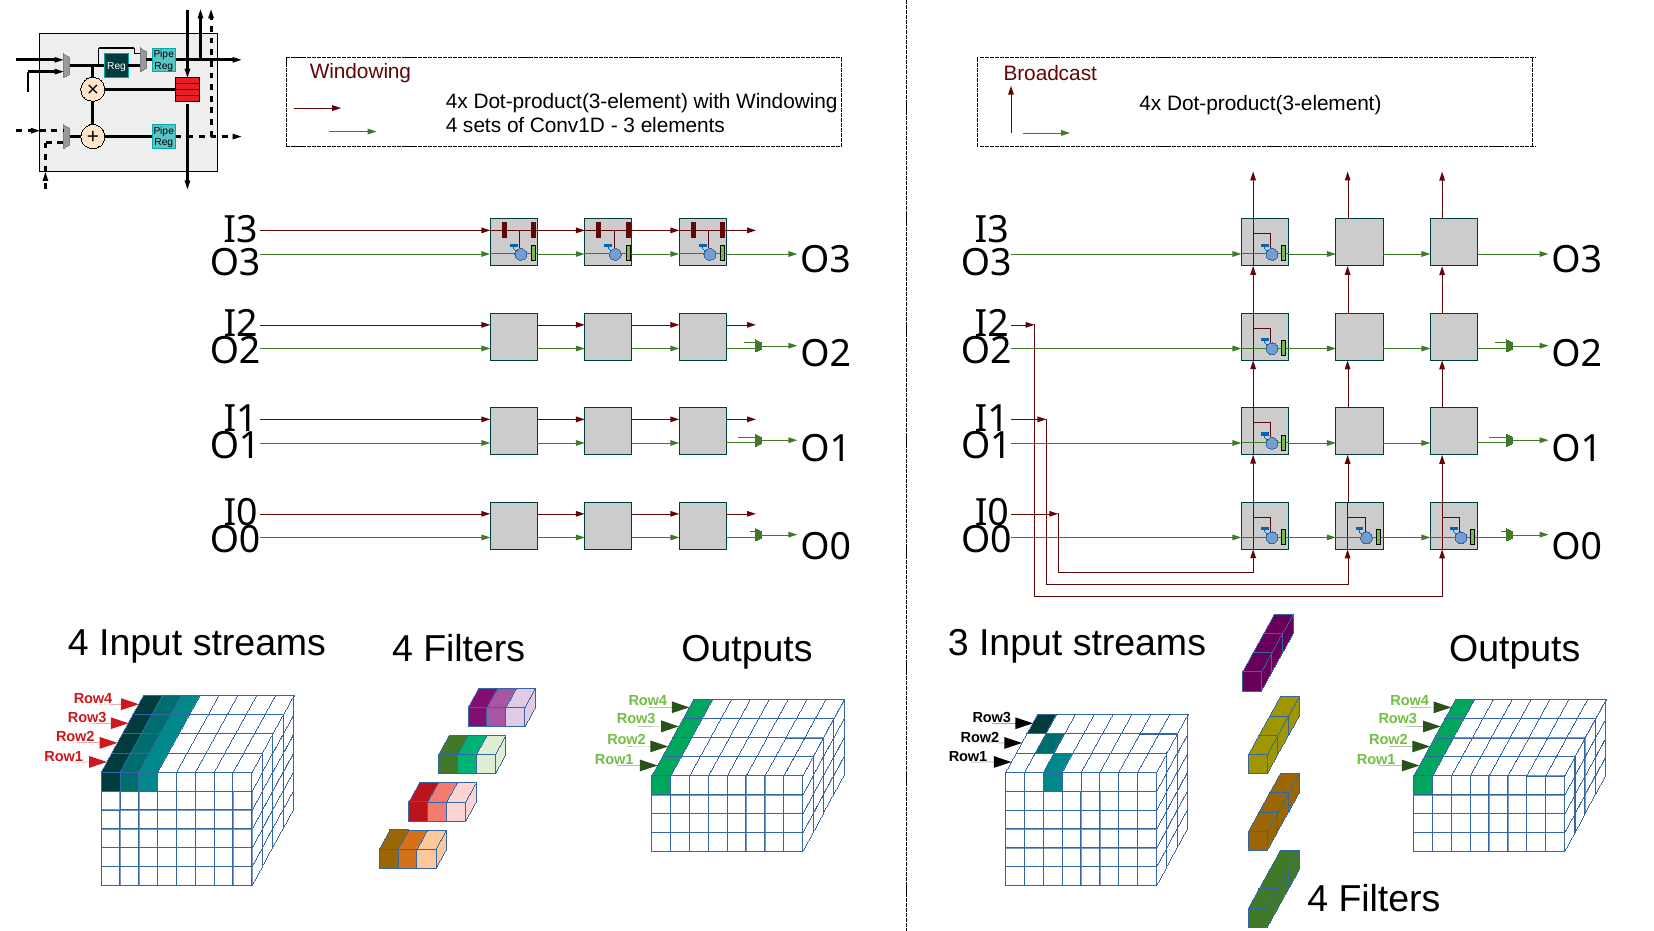

Pipe
Reg
Windowing
Reg
Broadcast
×
4x Dot-product(3-element) with Windowing
4 sets of Conv1D - 3 elements
4x Dot-product(3-element)
+
Pipe
Reg
I3
I3
O3
O3
O3
O3
I2
I2
O2
O2
O2
O2
I1
I1
O1
O1
O1
O1
I0
I0
O0
O0
O0
O0
4 Input streams
3 Input streams
4 Filters
Outputs
Outputs
Row4
Row4
Row4
Row3
Row3
Row3
Row3
Row2
Row2
Row2
Row2
Row1
Row1
Row1
Row1
4 Filters